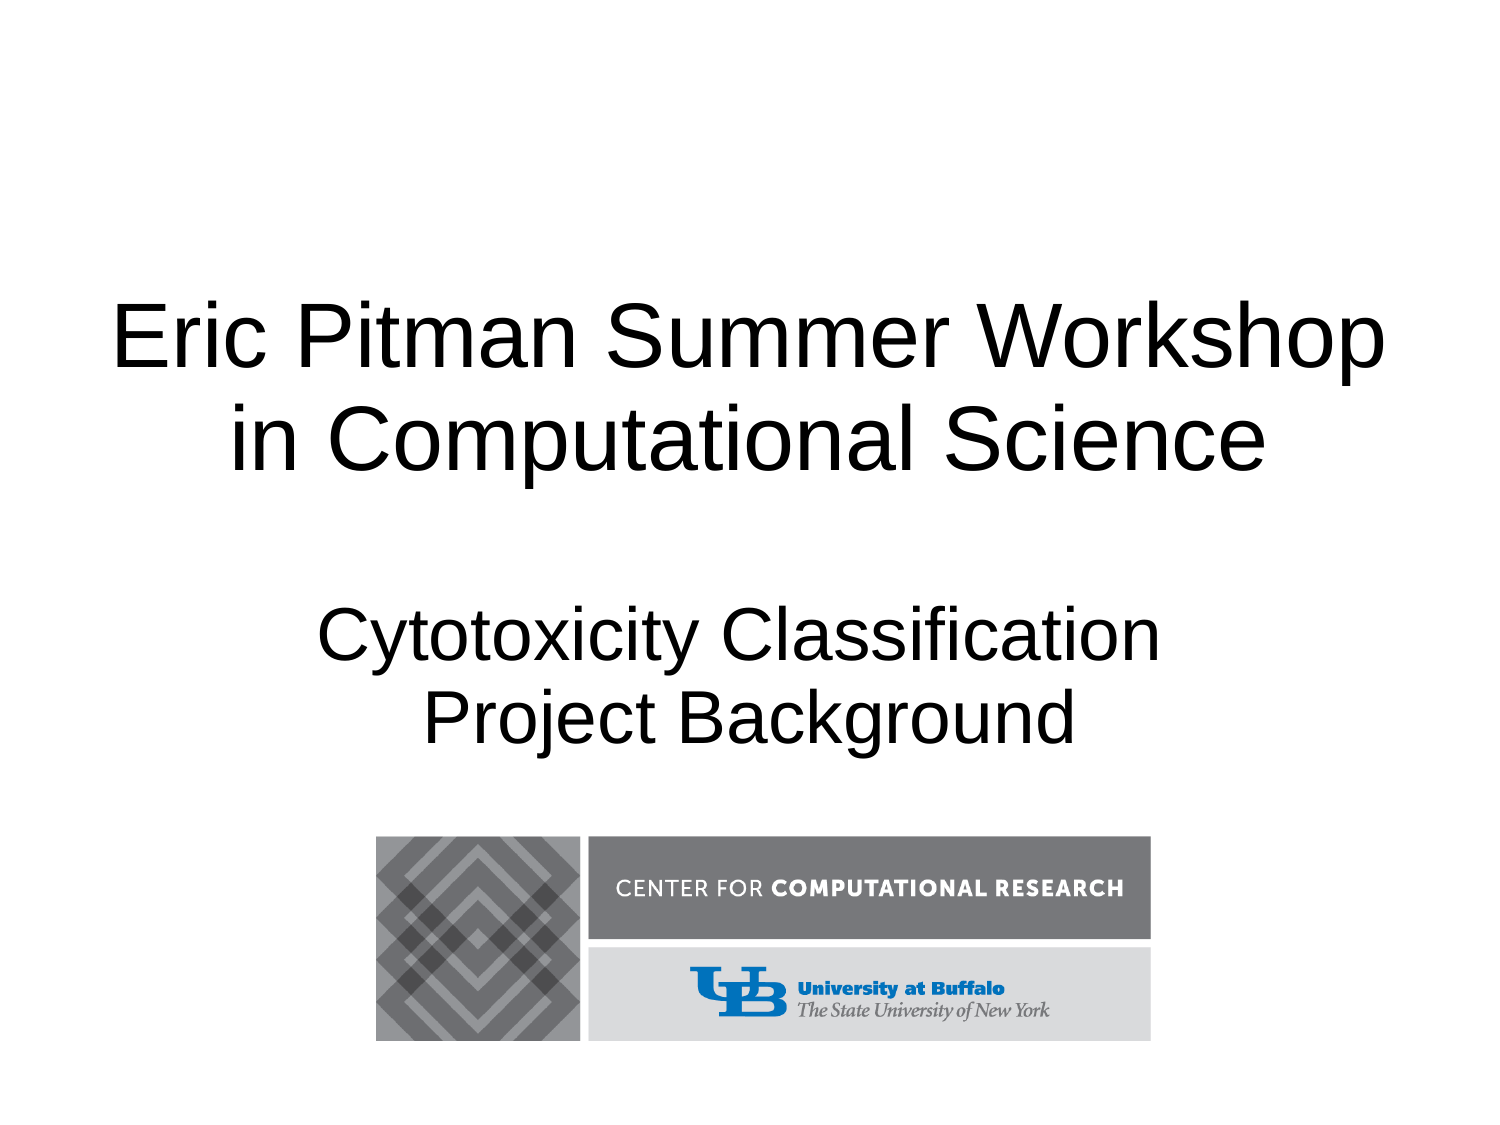

# Eric Pitman Summer Workshop in Computational Science Cytotoxicity Classification Project Background